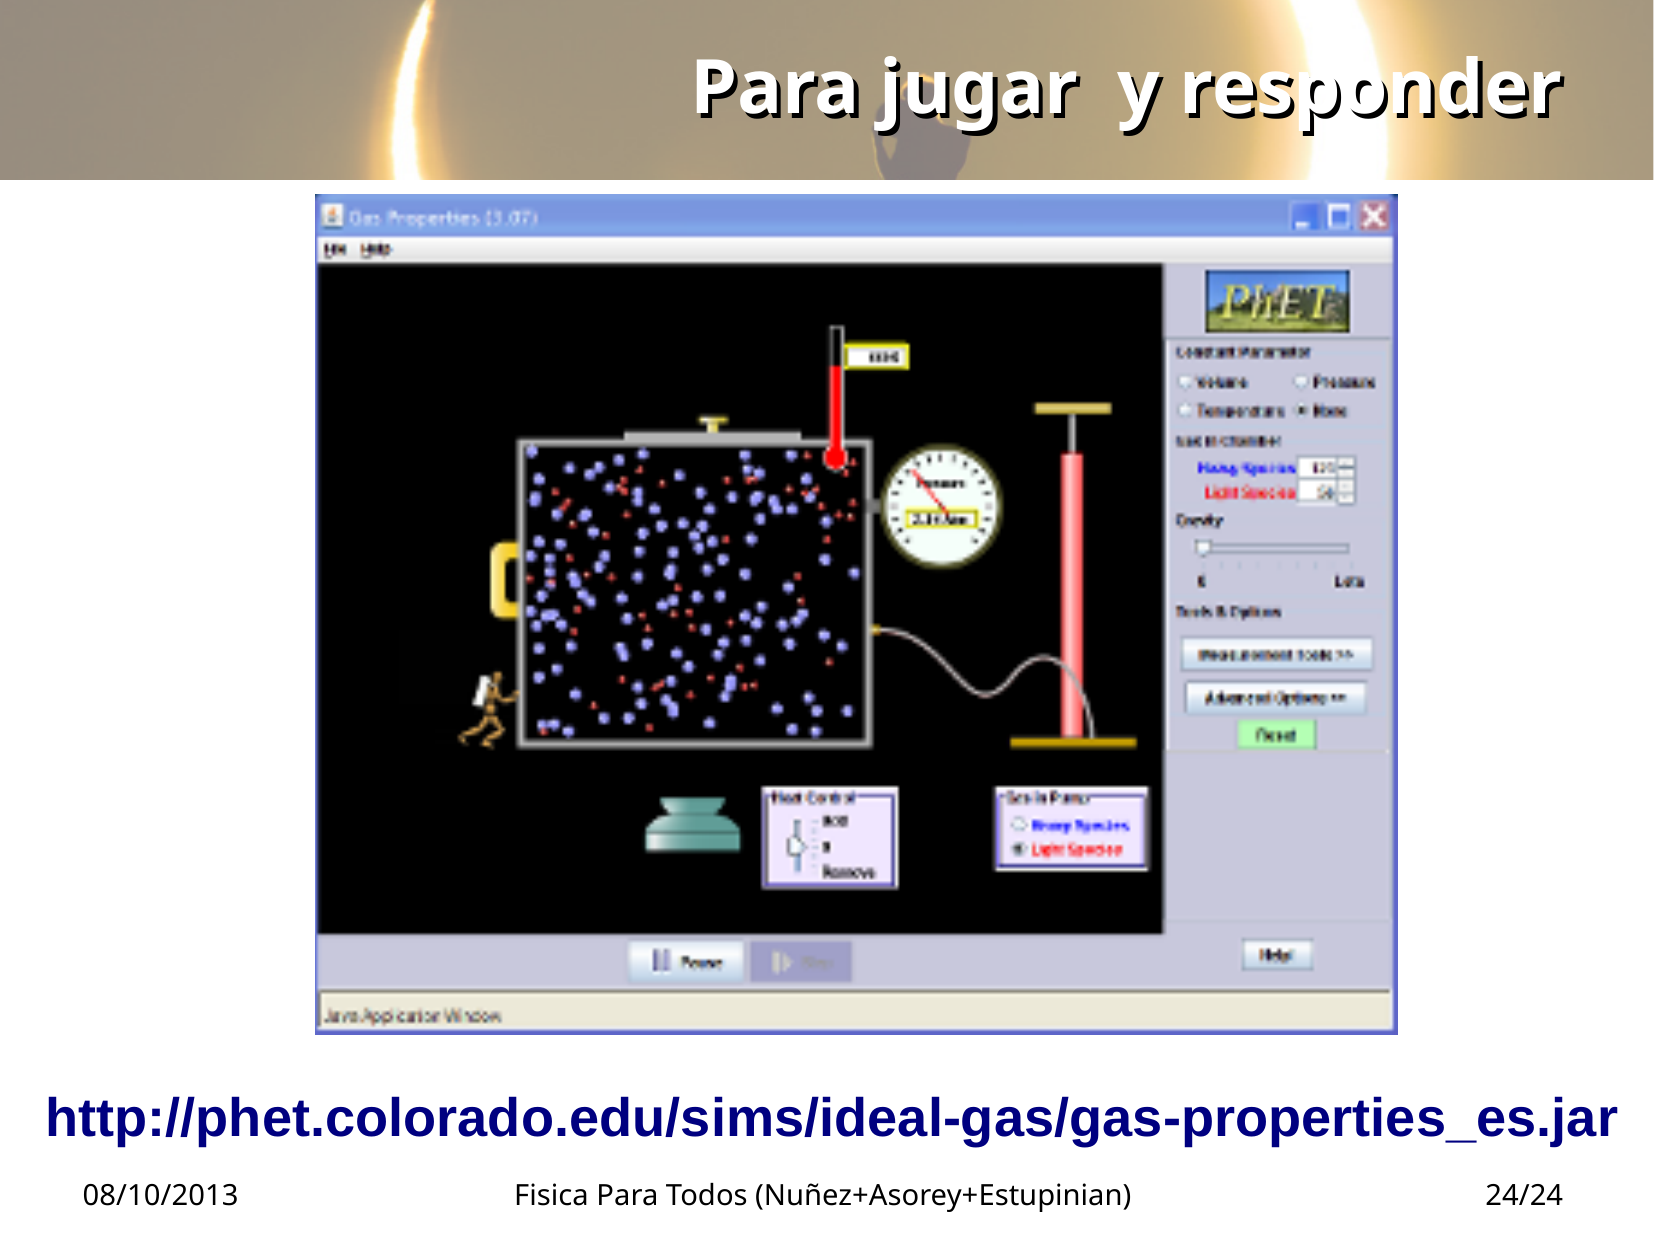

# Para jugar y responder
http://phet.colorado.edu/sims/ideal-gas/gas-properties_es.jar
08/10/2013
Fisica Para Todos (Nuñez+Asorey+Estupinian)
24